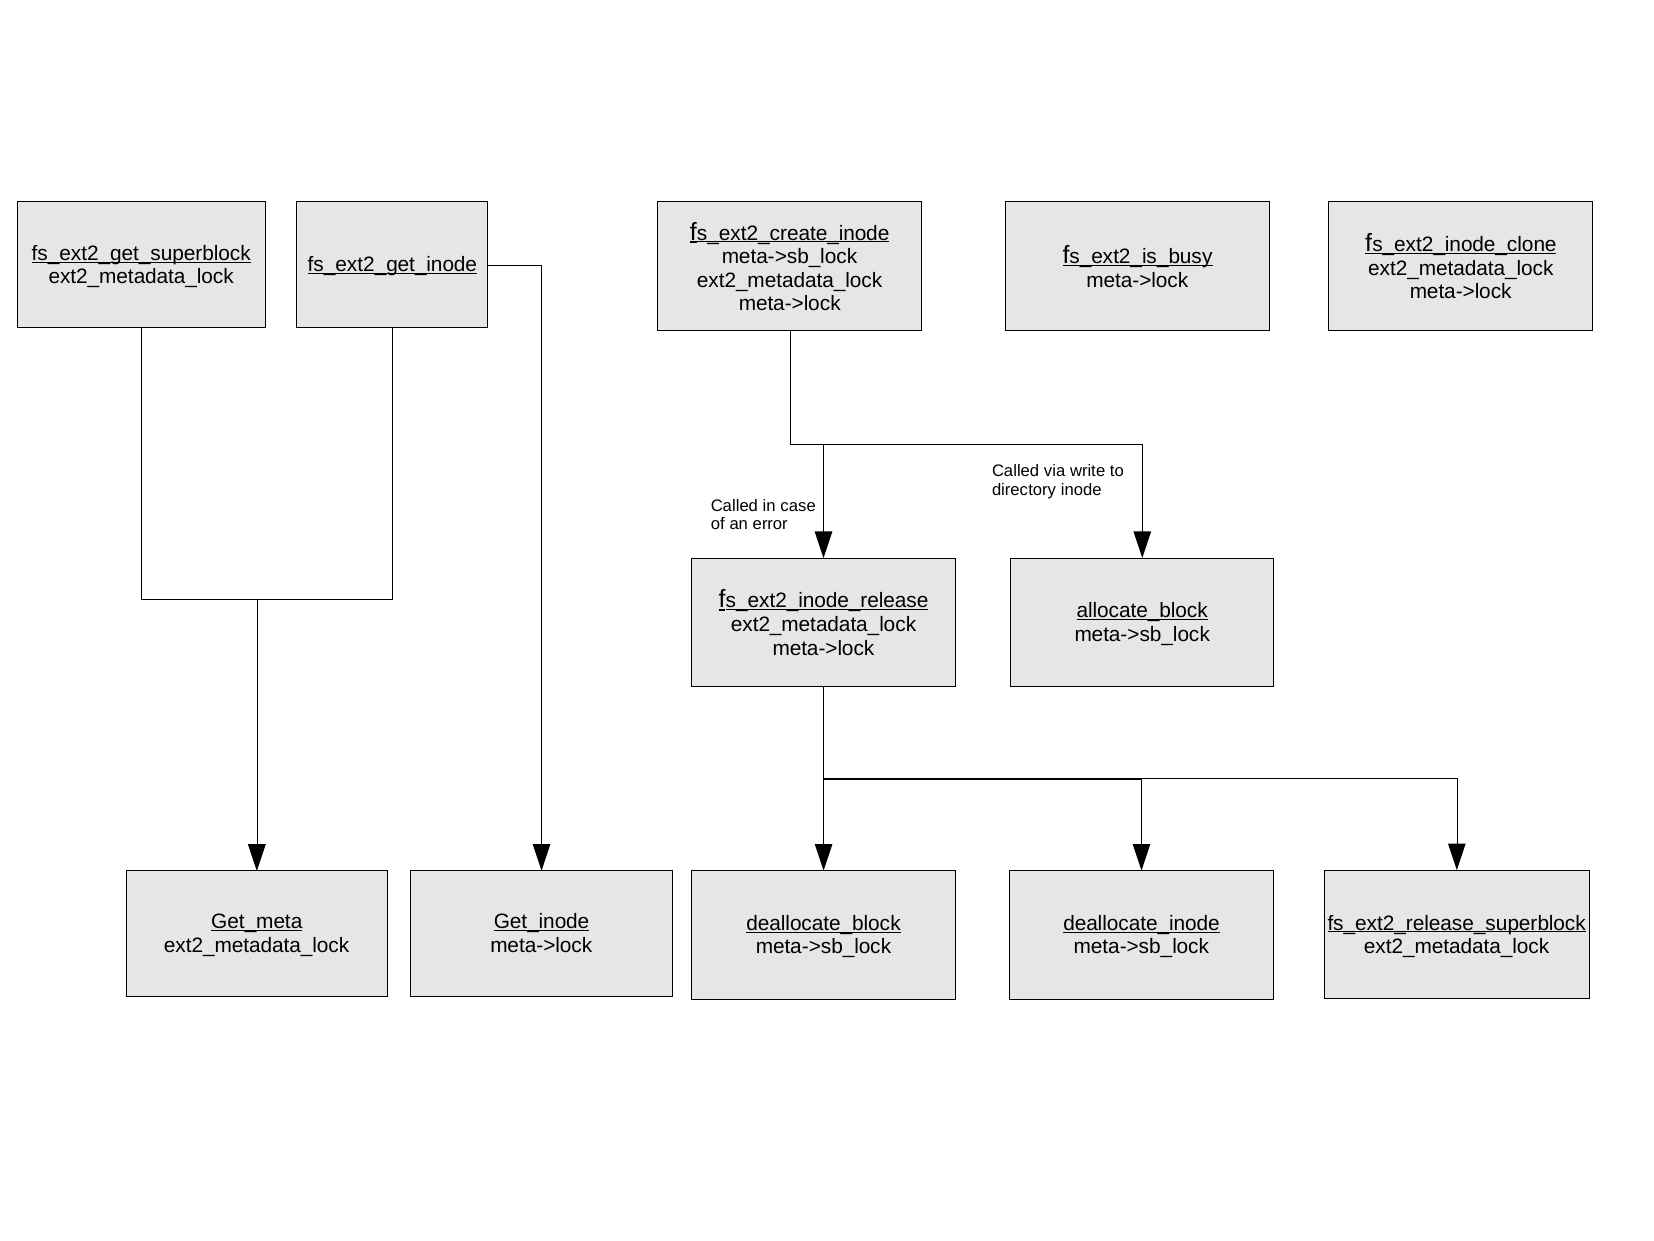

fs_ext2_get_superblock
ext2_metadata_lock
fs_ext2_get_inode
fs_ext2_create_inode
meta->sb_lock
ext2_metadata_lock
meta->lock
fs_ext2_is_busy
meta->lock
fs_ext2_inode_clone
ext2_metadata_lock
meta->lock
Called via write to directory inode
Called in case of an error
fs_ext2_inode_release
ext2_metadata_lock
meta->lock
allocate_block
meta->sb_lock
fs_ext2_release_superblock
ext2_metadata_lock
Get_meta
ext2_metadata_lock
Get_inode
meta->lock
deallocate_block
meta->sb_lock
deallocate_inode
meta->sb_lock